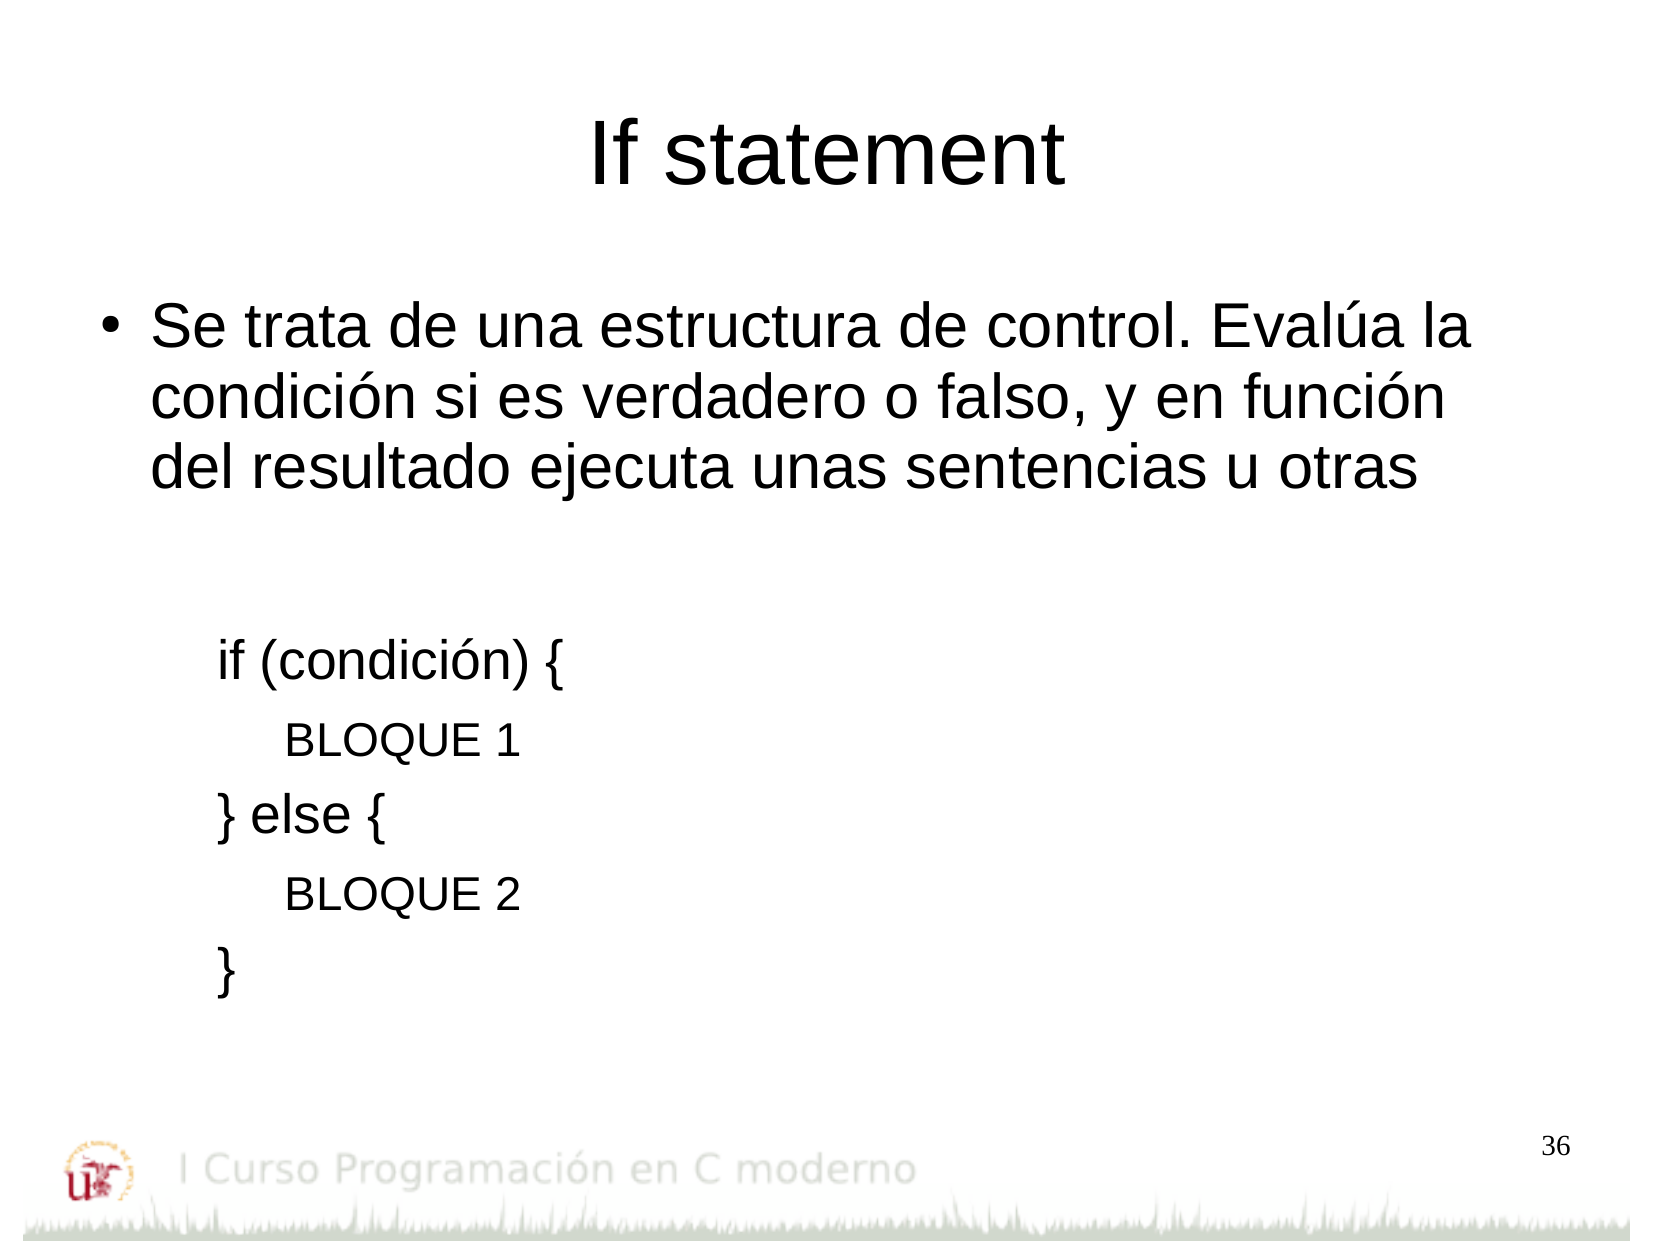

# If statement
Se trata de una estructura de control. Evalúa la condición si es verdadero o falso, y en función del resultado ejecuta unas sentencias u otras
if (condición) {
BLOQUE 1
} else {
BLOQUE 2
}
36